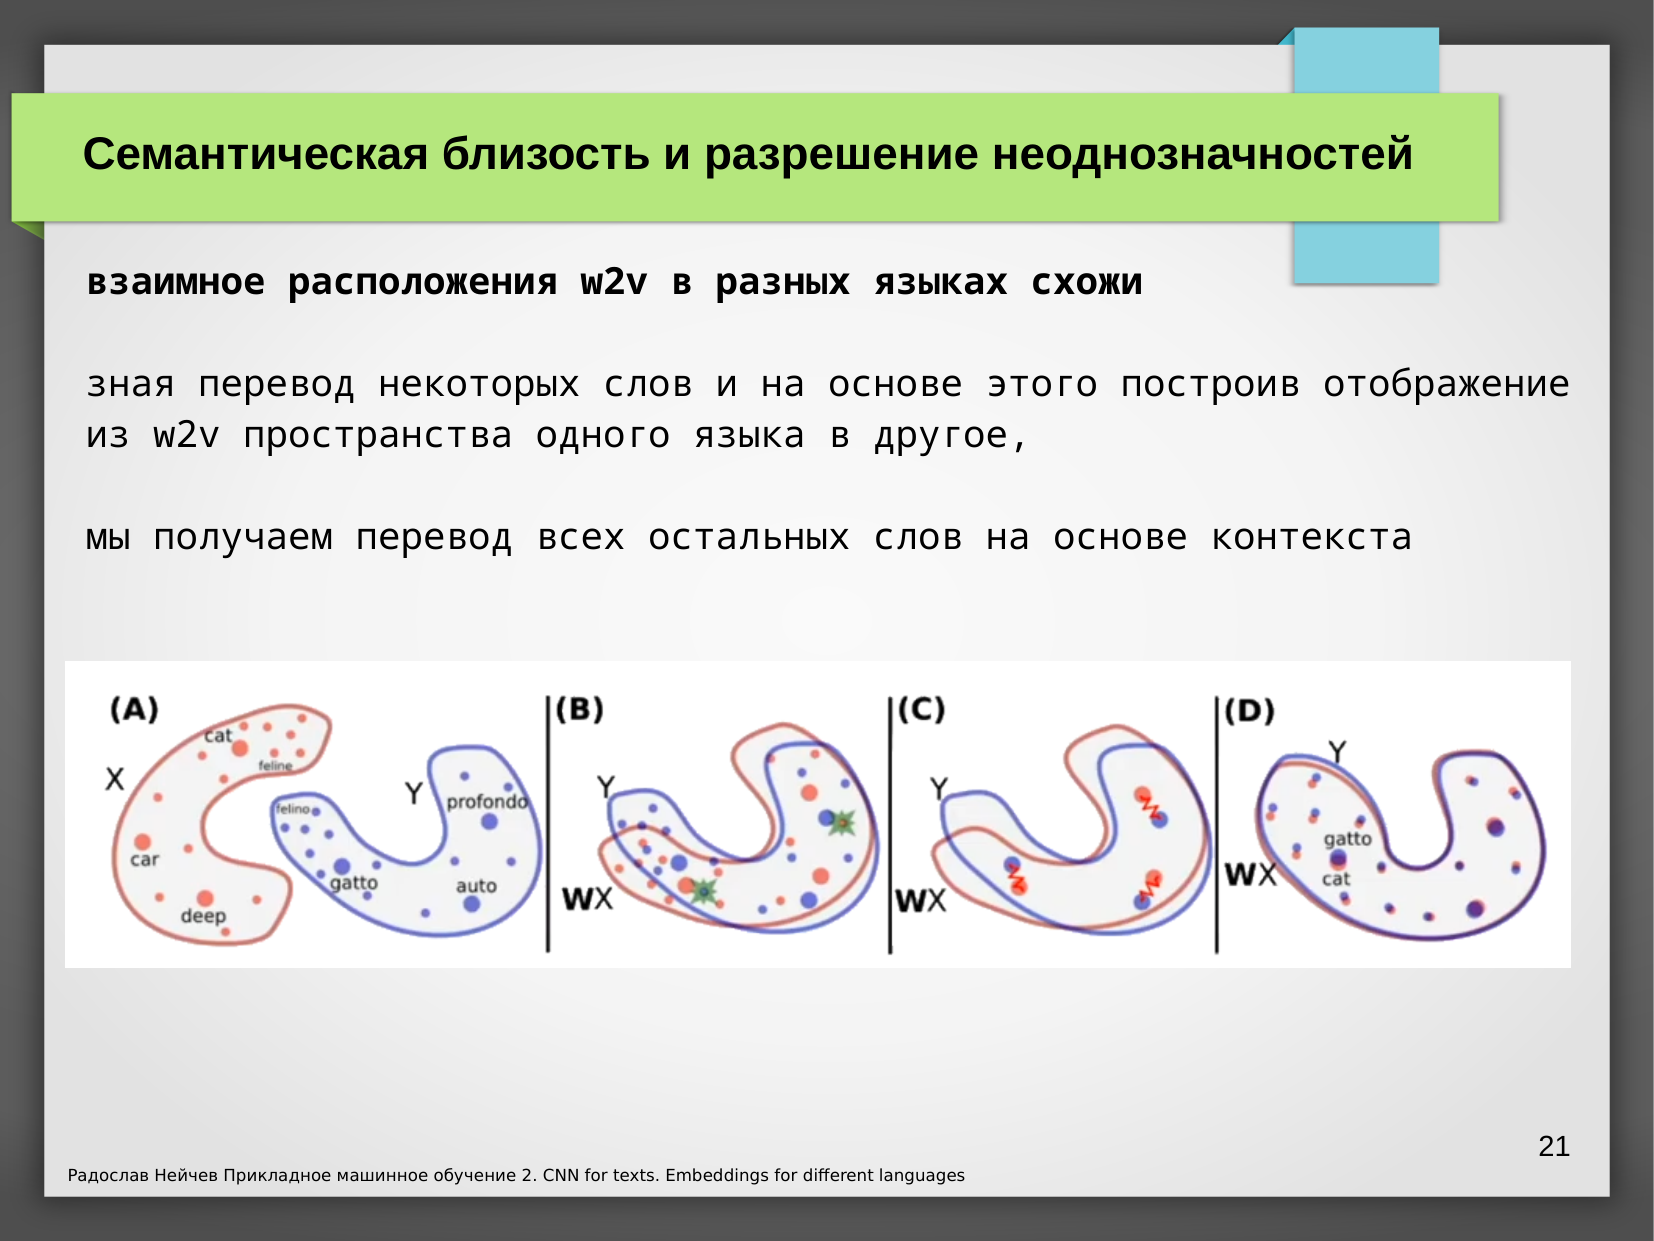

# Семантическая близость и разрешение неоднозначностей
взаимное расположения w2v в разных языках схожи
зная перевод некоторых слов и на основе этого построив отображение из w2v пространства одного языка в другое,
мы получаем перевод всех остальных слов на основе контекста
21
Радослав Нейчев Прикладное машинное обучение 2. CNN for texts. Embeddings for different languages